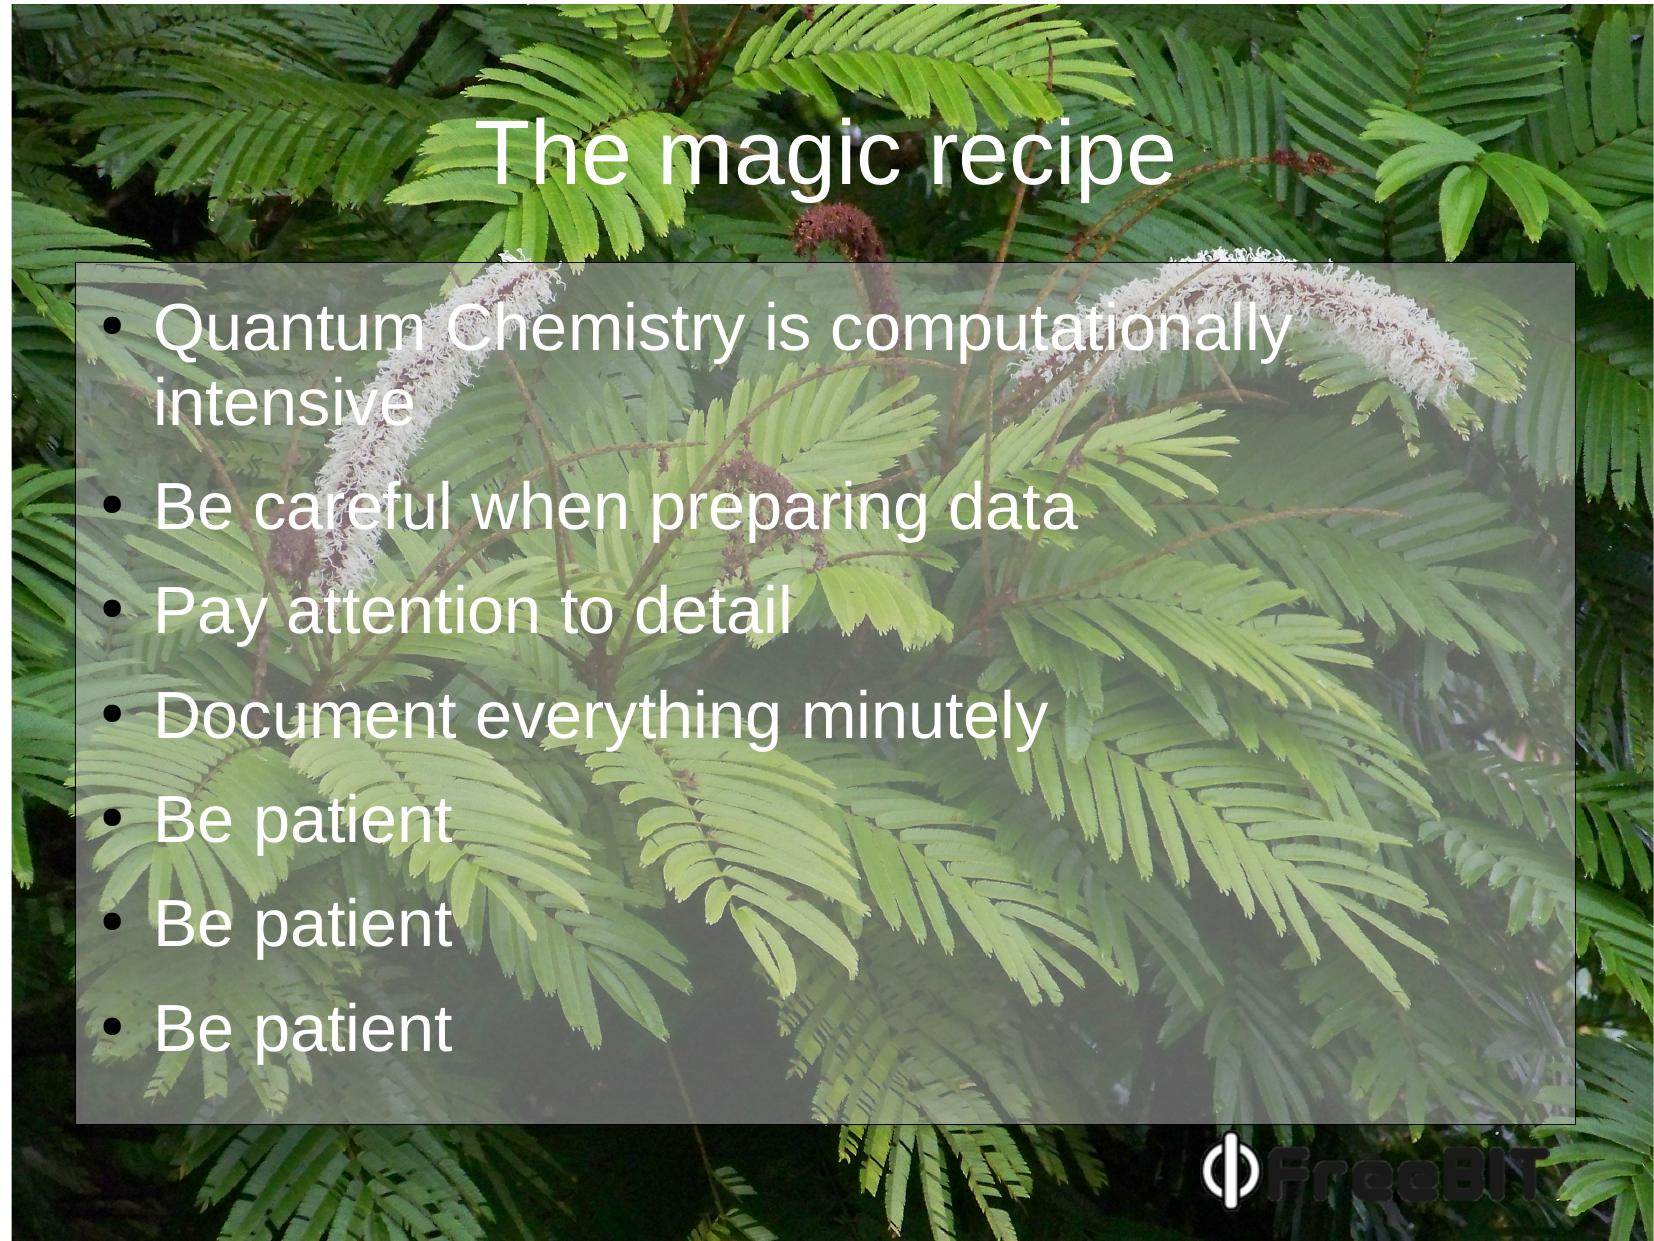

# The magic recipe
Quantum Chemistry is computationally intensive
Be careful when preparing data
Pay attention to detail
Document everything minutely
Be patient
Be patient
Be patient